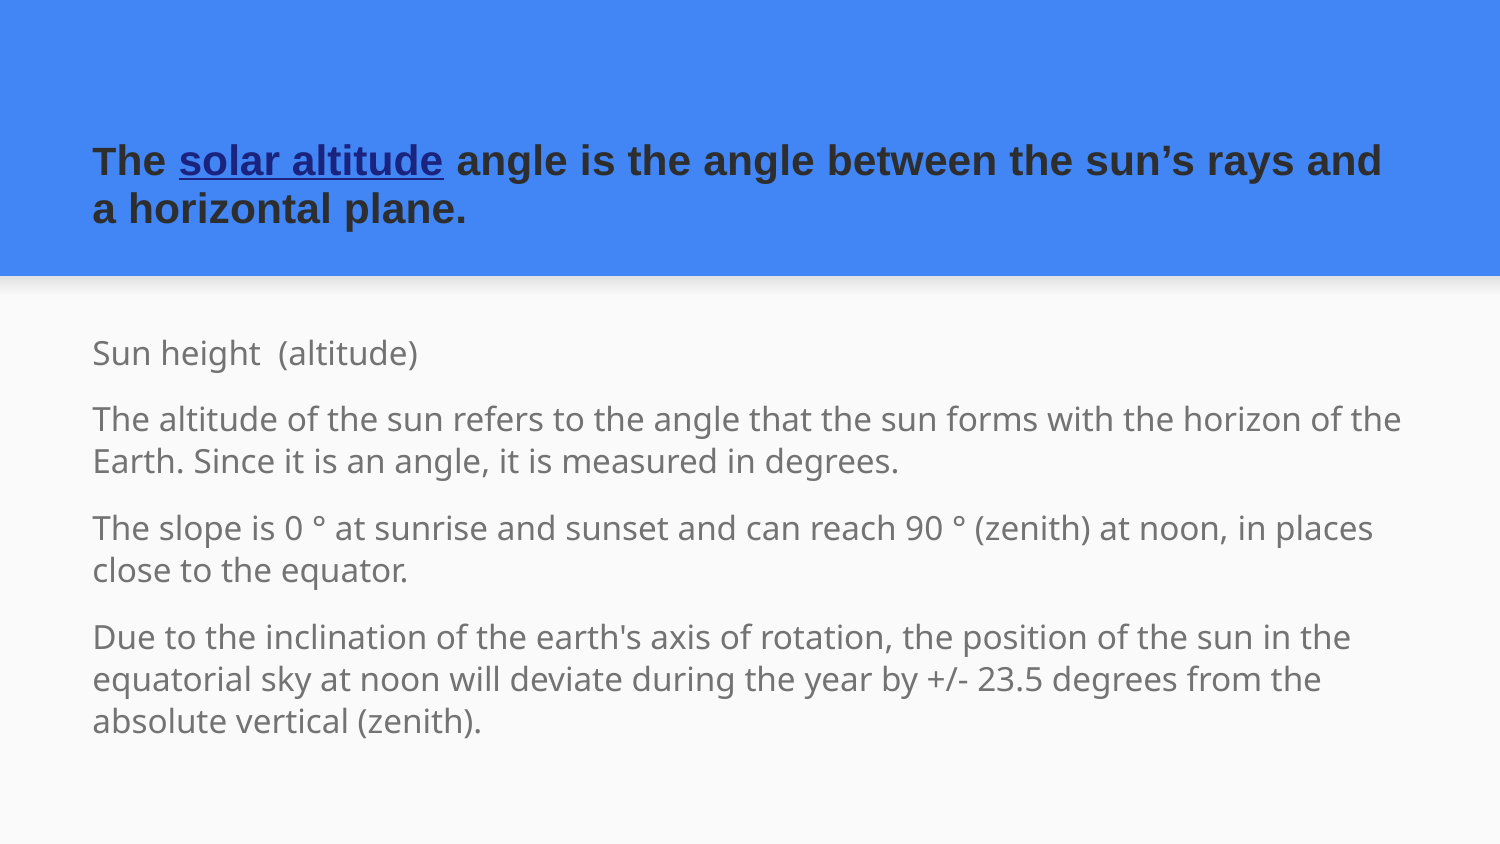

# The solar altitude angle is the angle between the sun’s rays and a horizontal plane.
Sun height (altitude)
The altitude of the sun refers to the angle that the sun forms with the horizon of the Earth. Since it is an angle, it is measured in degrees.
The slope is 0 ° at sunrise and sunset and can reach 90 ° (zenith) at noon, in places close to the equator.
Due to the inclination of the earth's axis of rotation, the position of the sun in the equatorial sky at noon will deviate during the year by +/- 23.5 degrees from the absolute vertical (zenith).